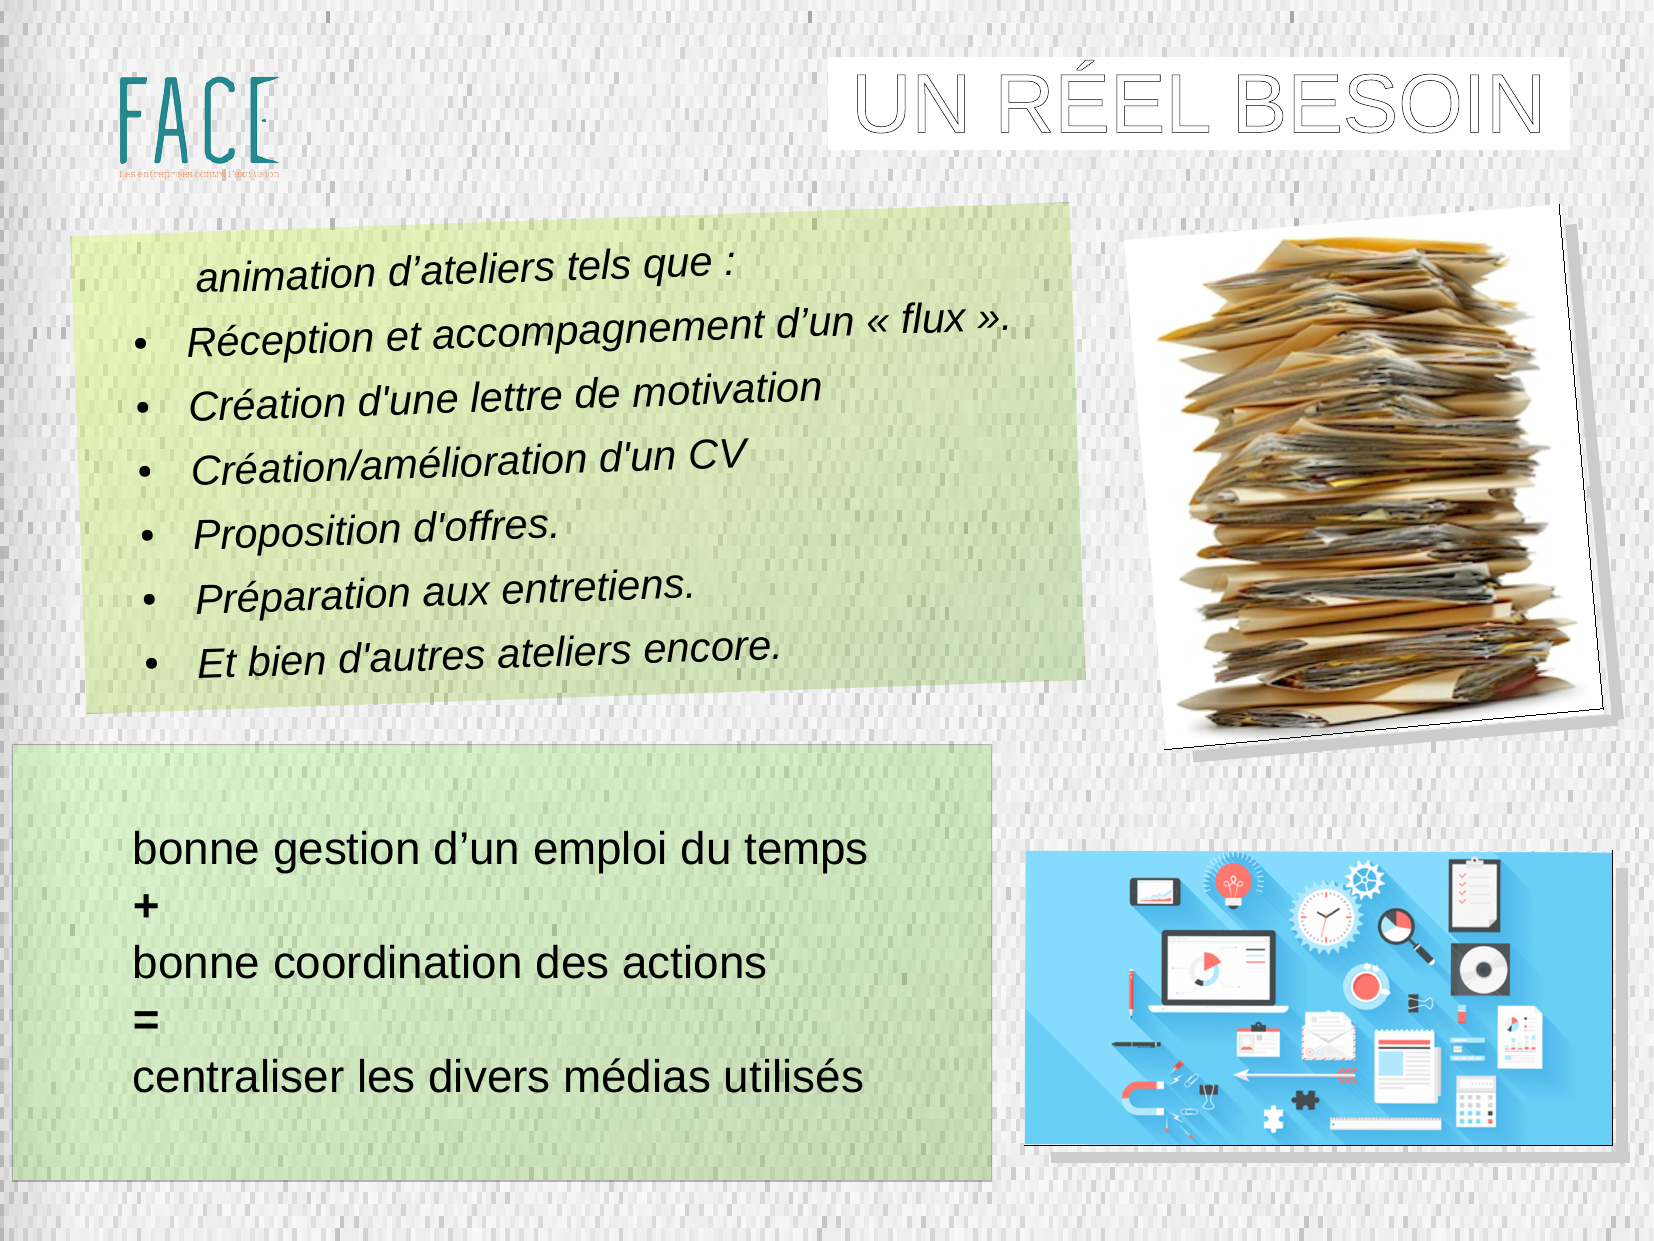

# UN RÉEL BESOIN
 animation d’ateliers tels que :
Réception et accompagnement d’un « flux ».
Création d'une lettre de motivation
Création/amélioration d'un CV
Proposition d'offres.
Préparation aux entretiens.
Et bien d'autres ateliers encore.
bonne gestion d’un emploi du temps
+
bonne coordination des actions
=
centraliser les divers médias utilisés